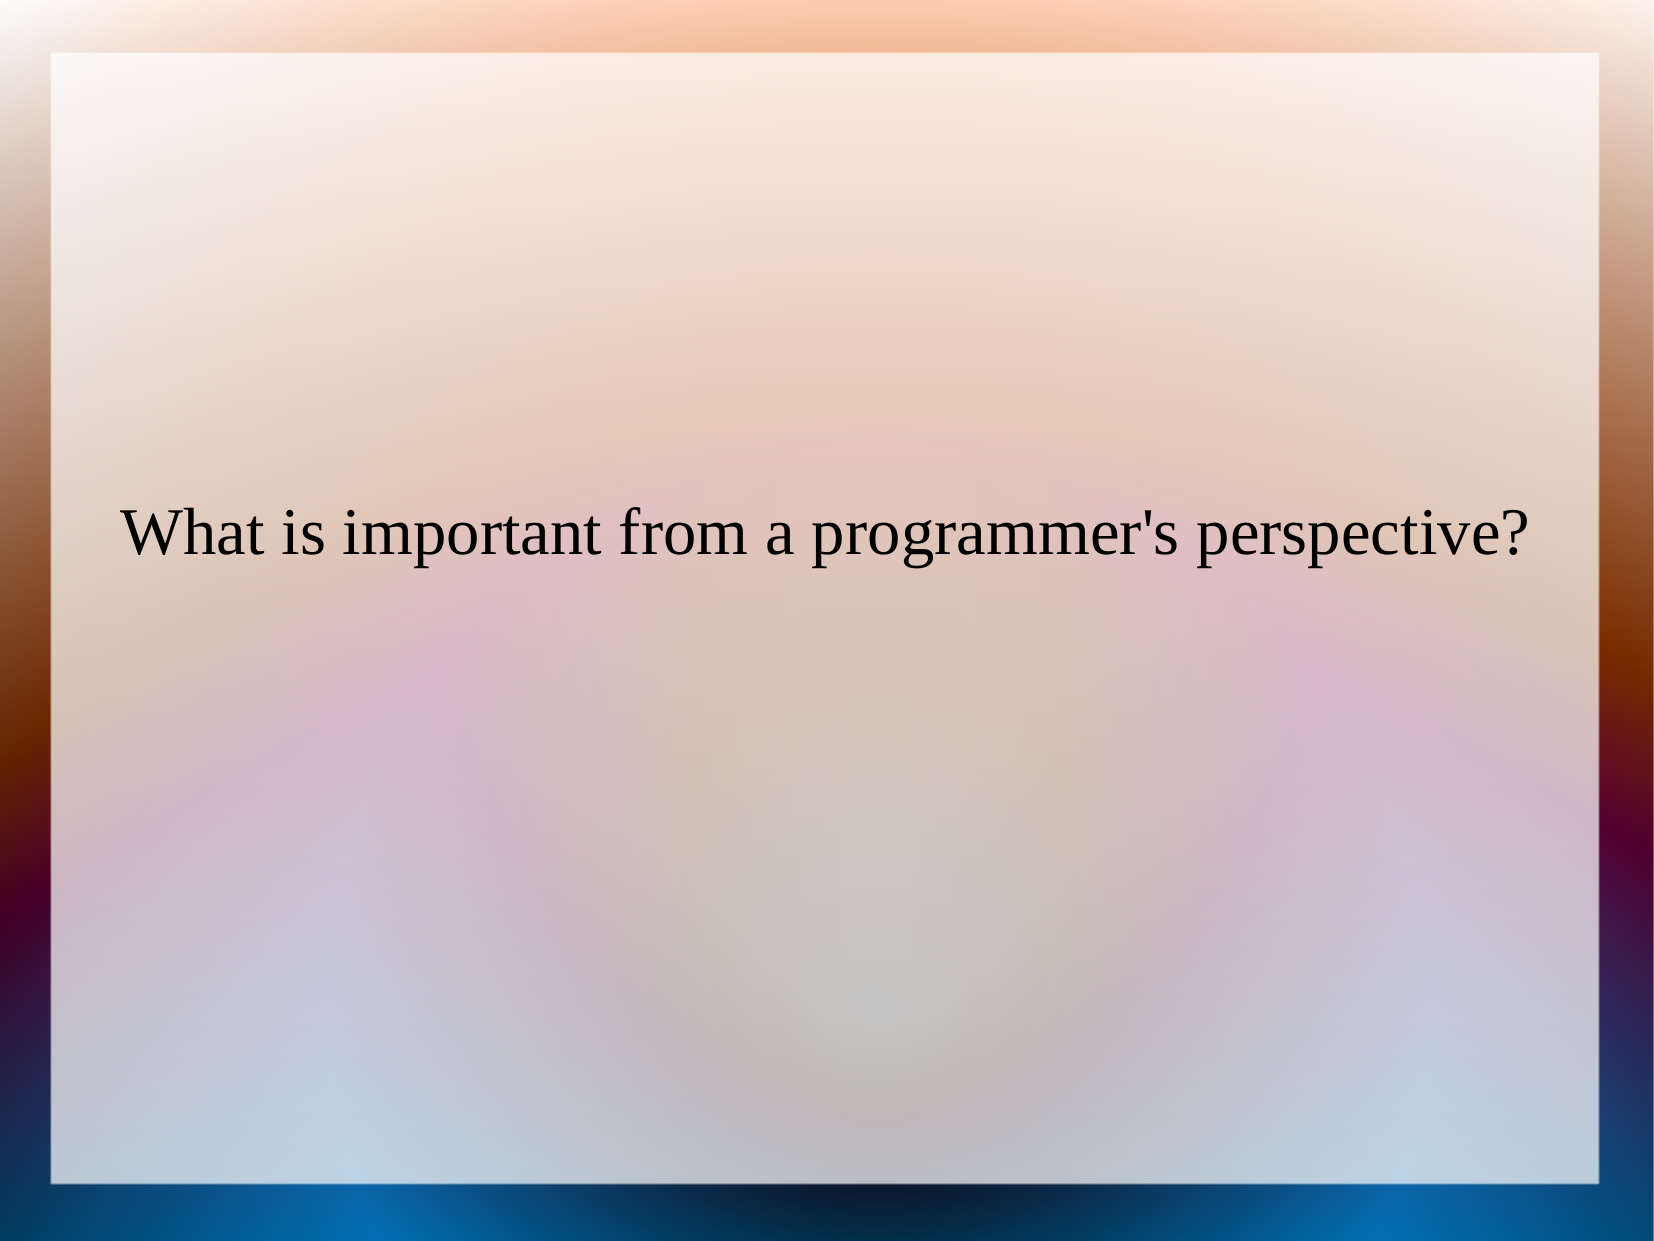

# What is important from a programmer's perspective?